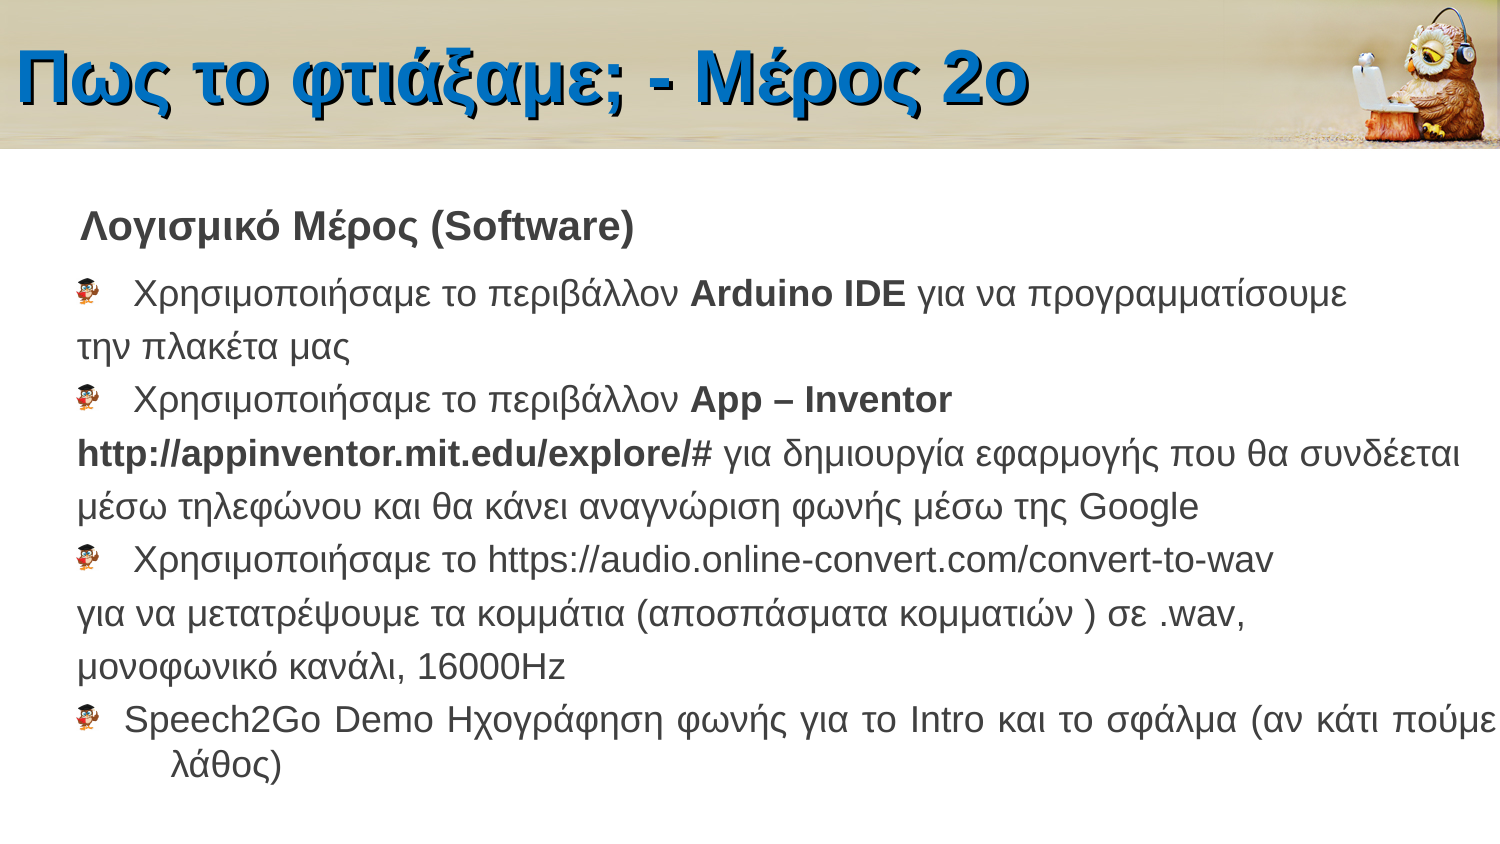

# Πως το φτιάξαμε; - Μέρος 2ο
Λογισμικό Μέρος (Software)
Χρησιμοποιήσαμε το περιβάλλον Arduino IDE για να προγραμματίσουμε
την πλακέτα μας
Χρησιμοποιήσαμε το περιβάλλον App – Inventor
http://appinventor.mit.edu/explore/# για δημιουργία εφαρμογής που θα συνδέεται
μέσω τηλεφώνου και θα κάνει αναγνώριση φωνής μέσω της Google
Χρησιμοποιήσαμε το https://audio.online-convert.com/convert-to-wav
για να μετατρέψουμε τα κομμάτια (αποσπάσματα κομματιών ) σε .wav,
μονοφωνικό κανάλι, 16000Hz
Speech2Go Demo Ηχογράφηση φωνής για το Intro και το σφάλμα (αν κάτι πούμε λάθος)